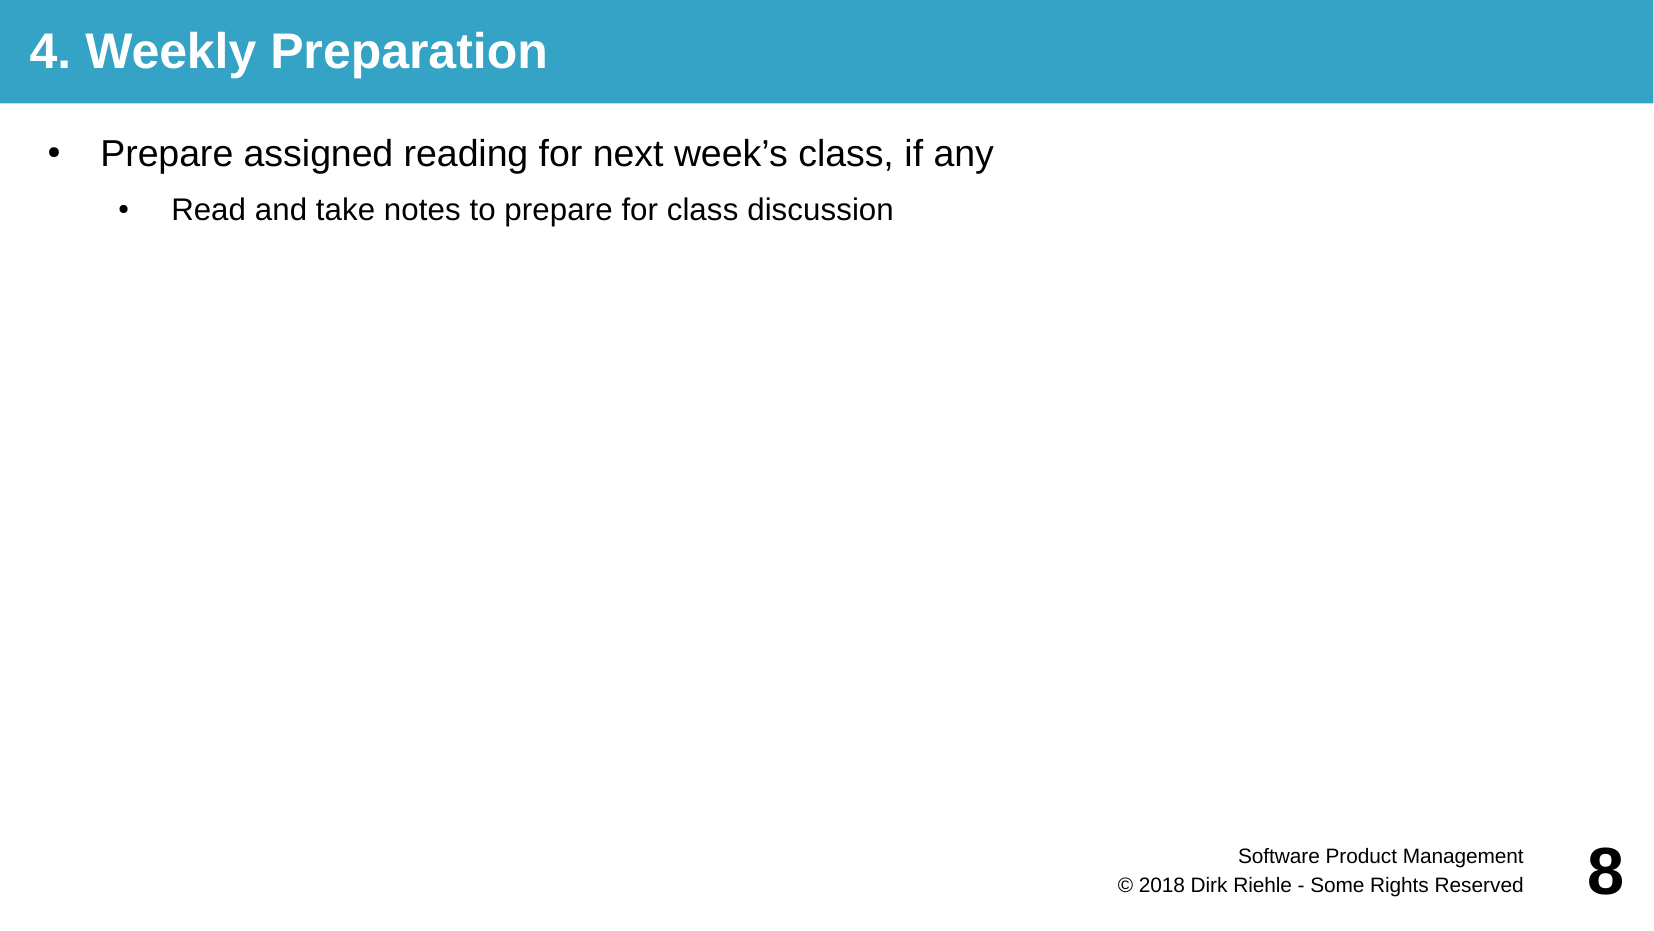

# 4. Weekly Preparation
Prepare assigned reading for next week’s class, if any
Read and take notes to prepare for class discussion
Software Product Management
8
© 2018 Dirk Riehle - Some Rights Reserved